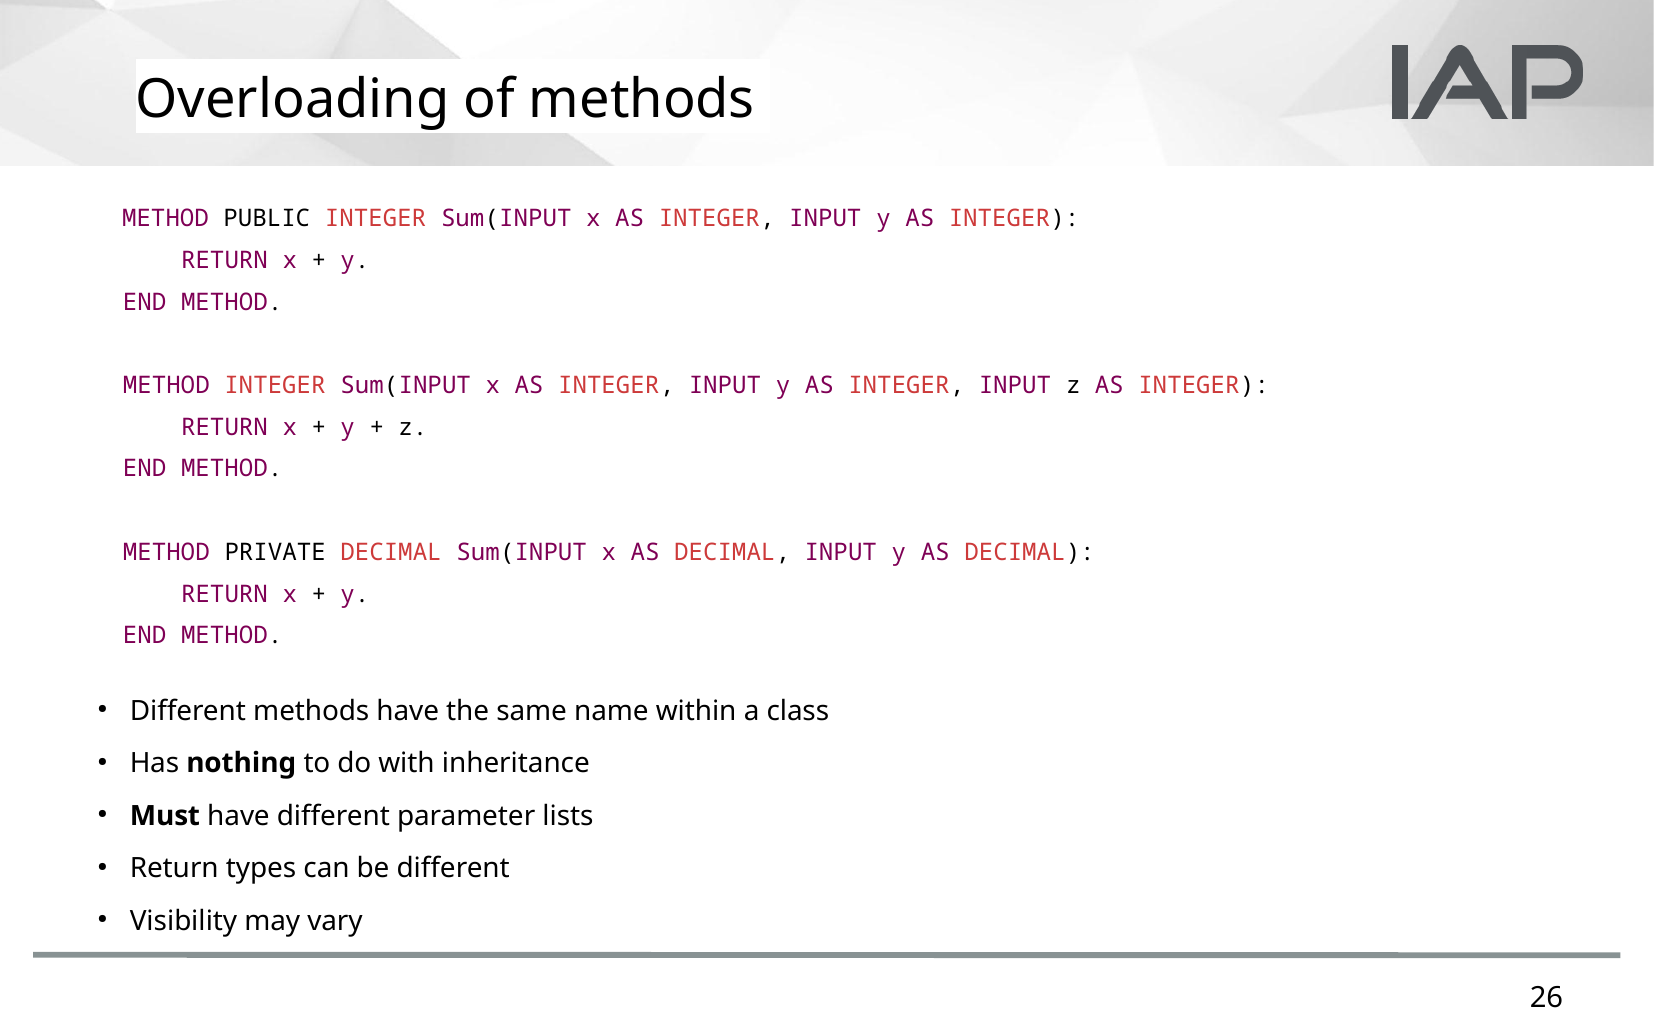

# Overloading of methods
 METHOD PUBLIC INTEGER Sum(INPUT x AS INTEGER, INPUT y AS INTEGER):
 RETURN x + y.
 END METHOD.
 METHOD INTEGER Sum(INPUT x AS INTEGER, INPUT y AS INTEGER, INPUT z AS INTEGER):
 RETURN x + y + z.
 END METHOD.
 METHOD PRIVATE DECIMAL Sum(INPUT x AS DECIMAL, INPUT y AS DECIMAL):
 RETURN x + y.
 END METHOD.
Different methods have the same name within a class
Has nothing to do with inheritance
Must have different parameter lists
Return types can be different
Visibility may vary
26